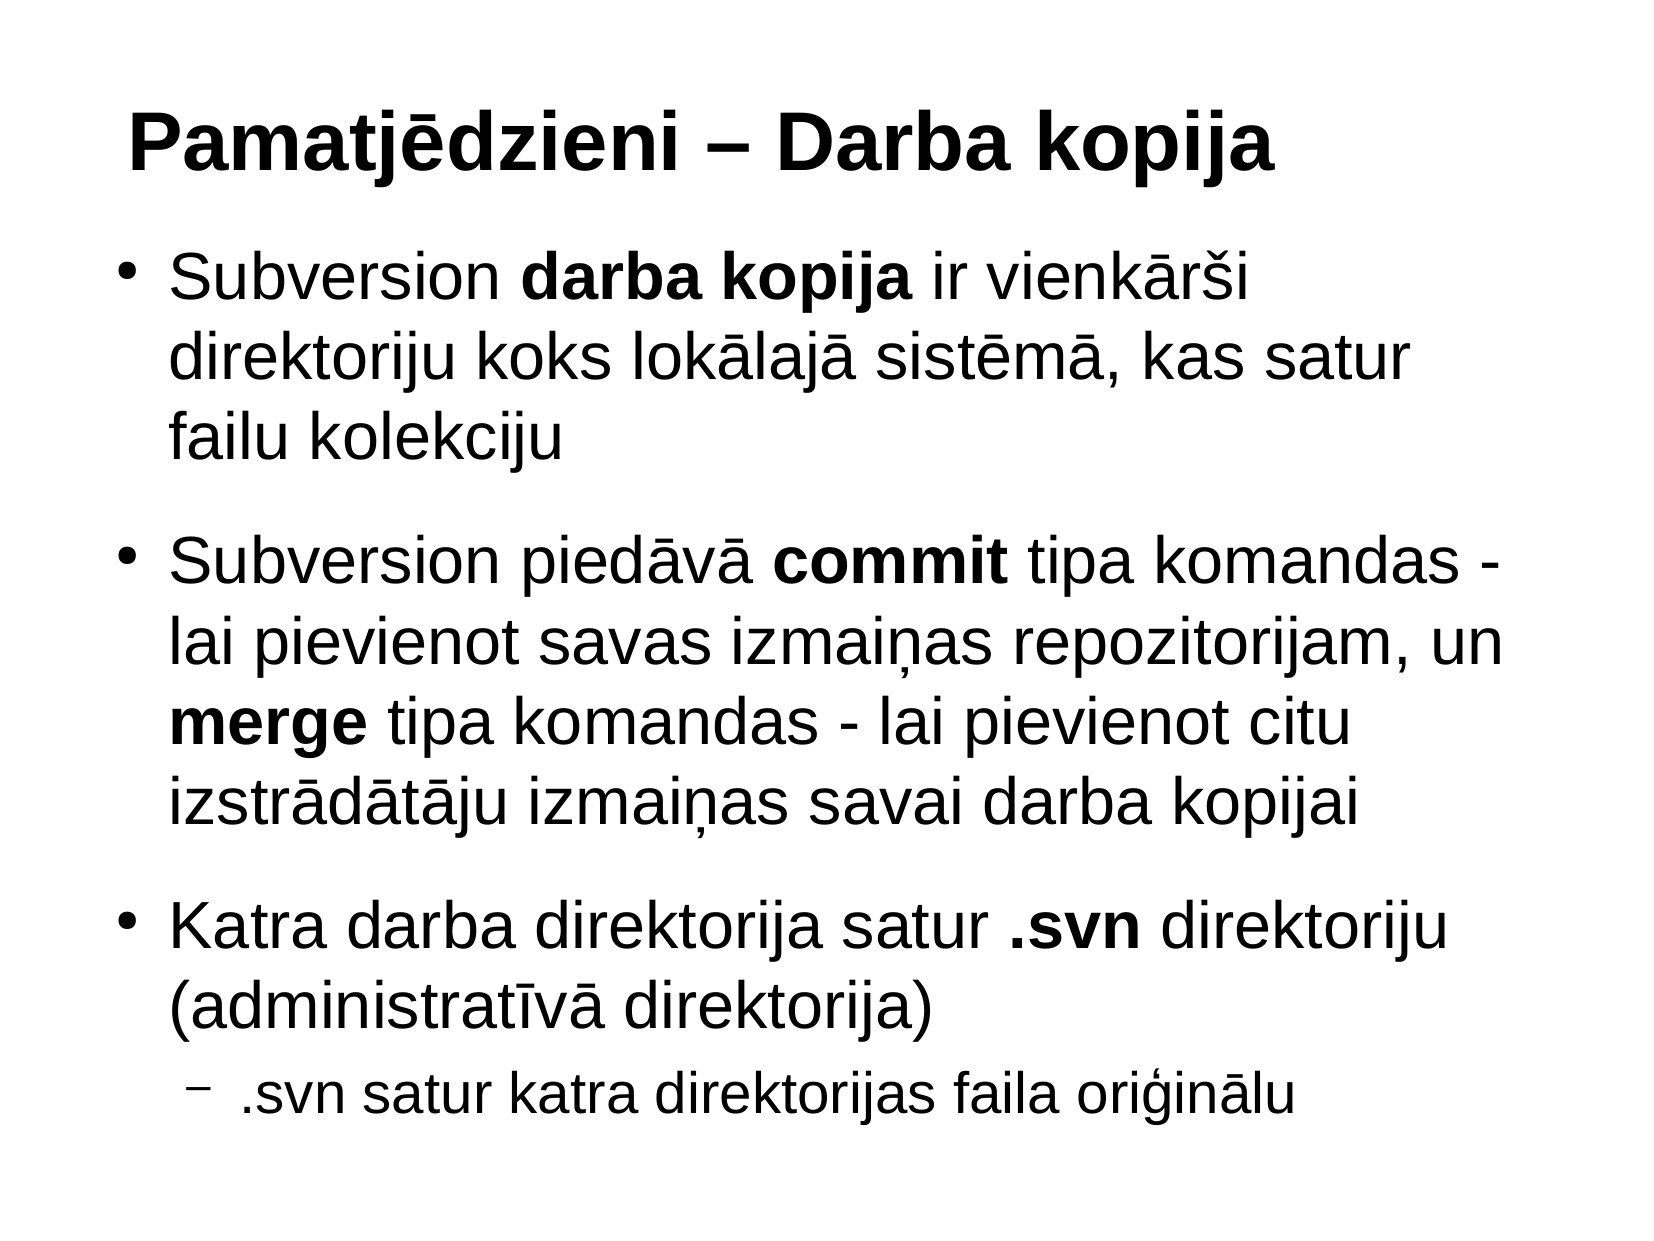

# Pamatjēdzieni – Darba kopija
Subversion darba kopija ir vienkārši direktoriju koks lokālajā sistēmā, kas satur failu kolekciju
Subversion piedāvā commit tipa komandas - lai pievienot savas izmaiņas repozitorijam, un merge tipa komandas - lai pievienot citu izstrādātāju izmaiņas savai darba kopijai
Katra darba direktorija satur .svn direktoriju (administratīvā direktorija)
.svn satur katra direktorijas faila oriģinālu